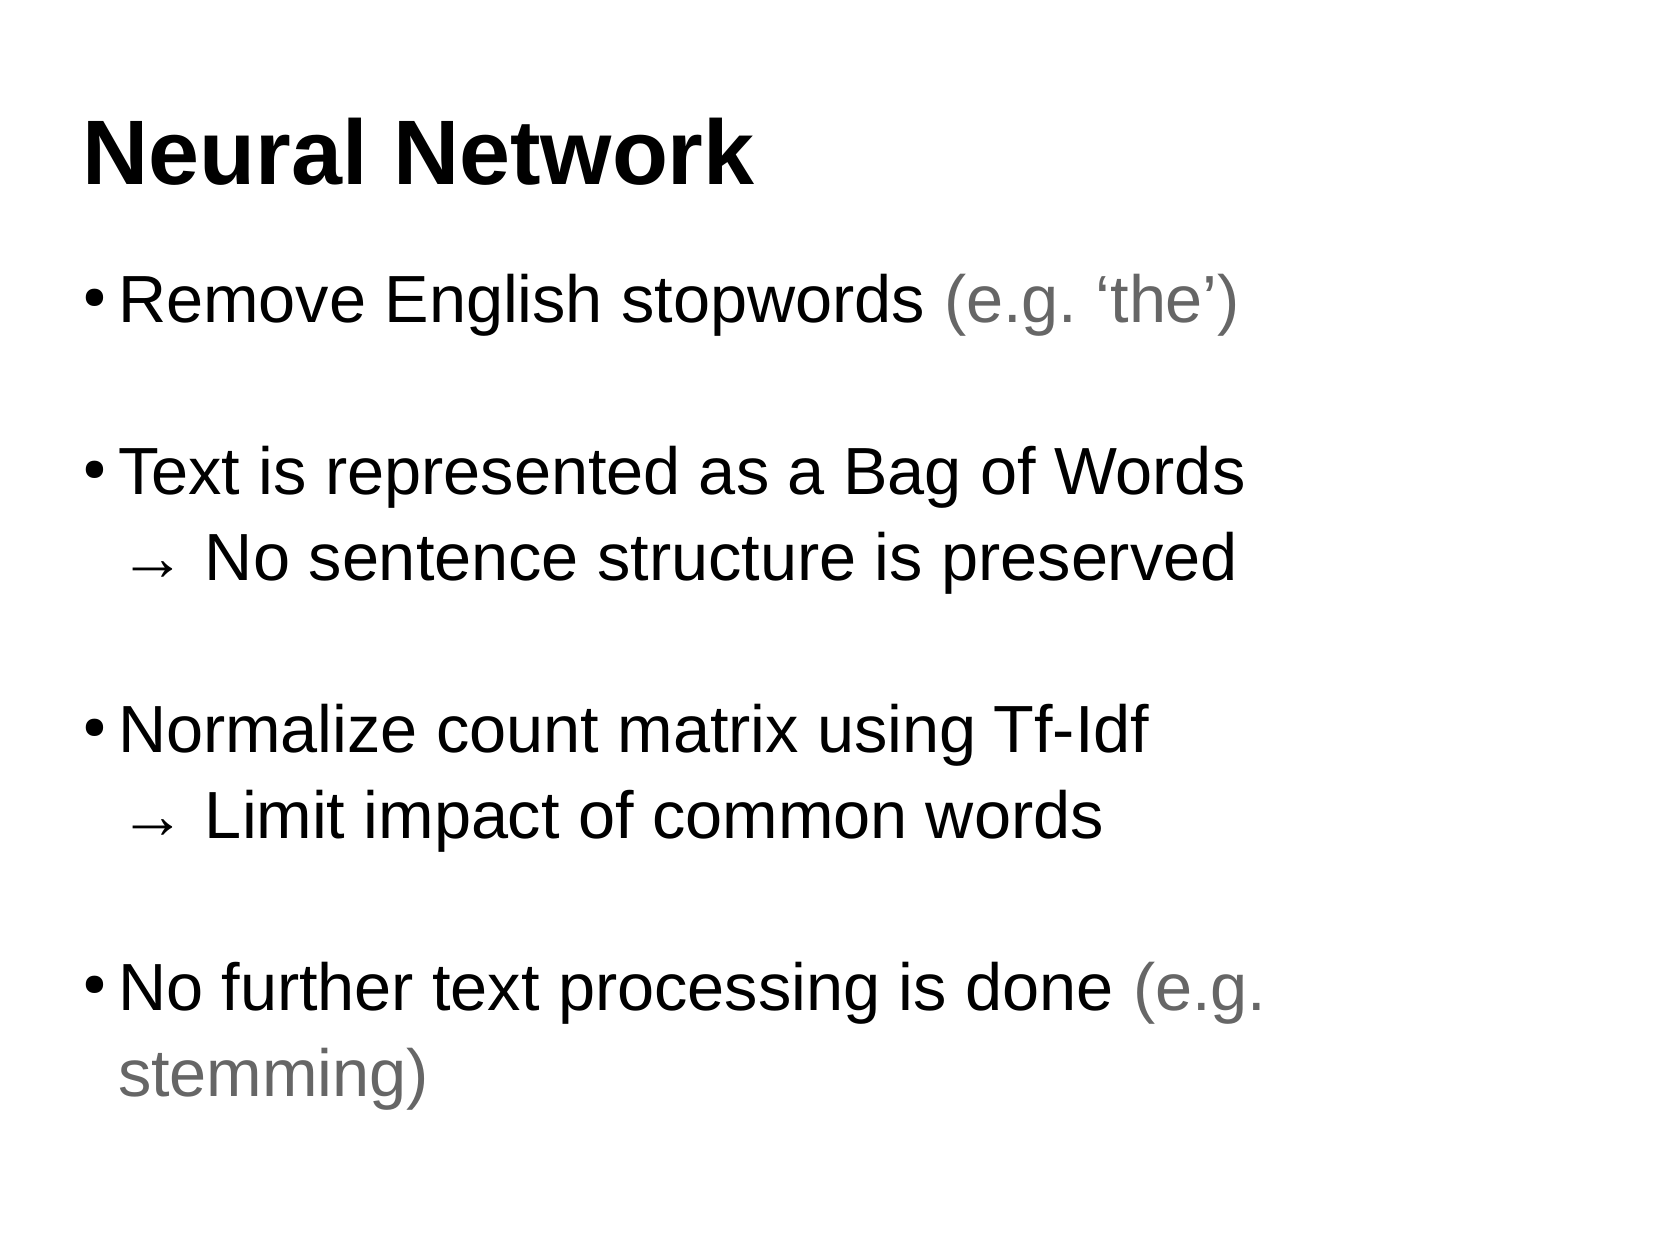

# Neural Network
Remove English stopwords (e.g. ‘the’)
Text is represented as a Bag of Words
 → No sentence structure is preserved
Normalize count matrix using Tf-Idf
 → Limit impact of common words
No further text processing is done (e.g. stemming)